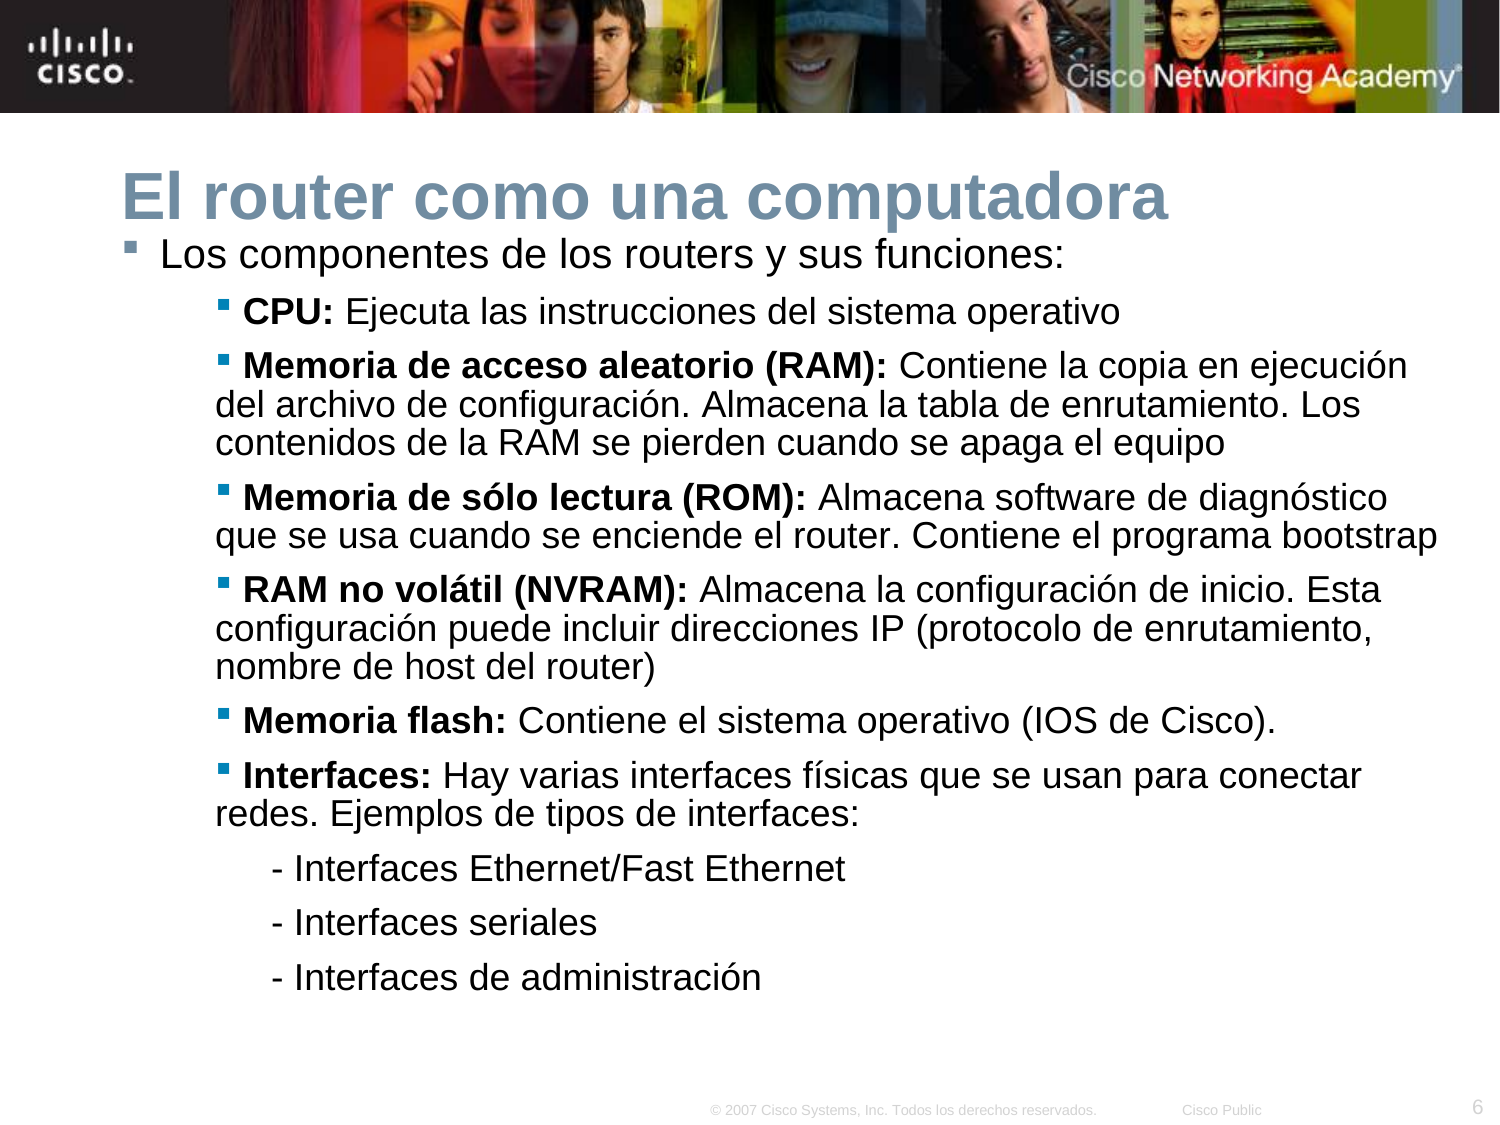

# El router como una computadora
Los componentes de los routers y sus funciones:
 CPU: Ejecuta las instrucciones del sistema operativo
 Memoria de acceso aleatorio (RAM): Contiene la copia en ejecución del archivo de configuración. Almacena la tabla de enrutamiento. Los contenidos de la RAM se pierden cuando se apaga el equipo
 Memoria de sólo lectura (ROM): Almacena software de diagnóstico que se usa cuando se enciende el router. Contiene el programa bootstrap
 RAM no volátil (NVRAM): Almacena la configuración de inicio. Esta configuración puede incluir direcciones IP (protocolo de enrutamiento, nombre de host del router)
 Memoria flash: Contiene el sistema operativo (IOS de Cisco).
 Interfaces: Hay varias interfaces físicas que se usan para conectar redes. Ejemplos de tipos de interfaces:
- Interfaces Ethernet/Fast Ethernet
- Interfaces seriales
- Interfaces de administración